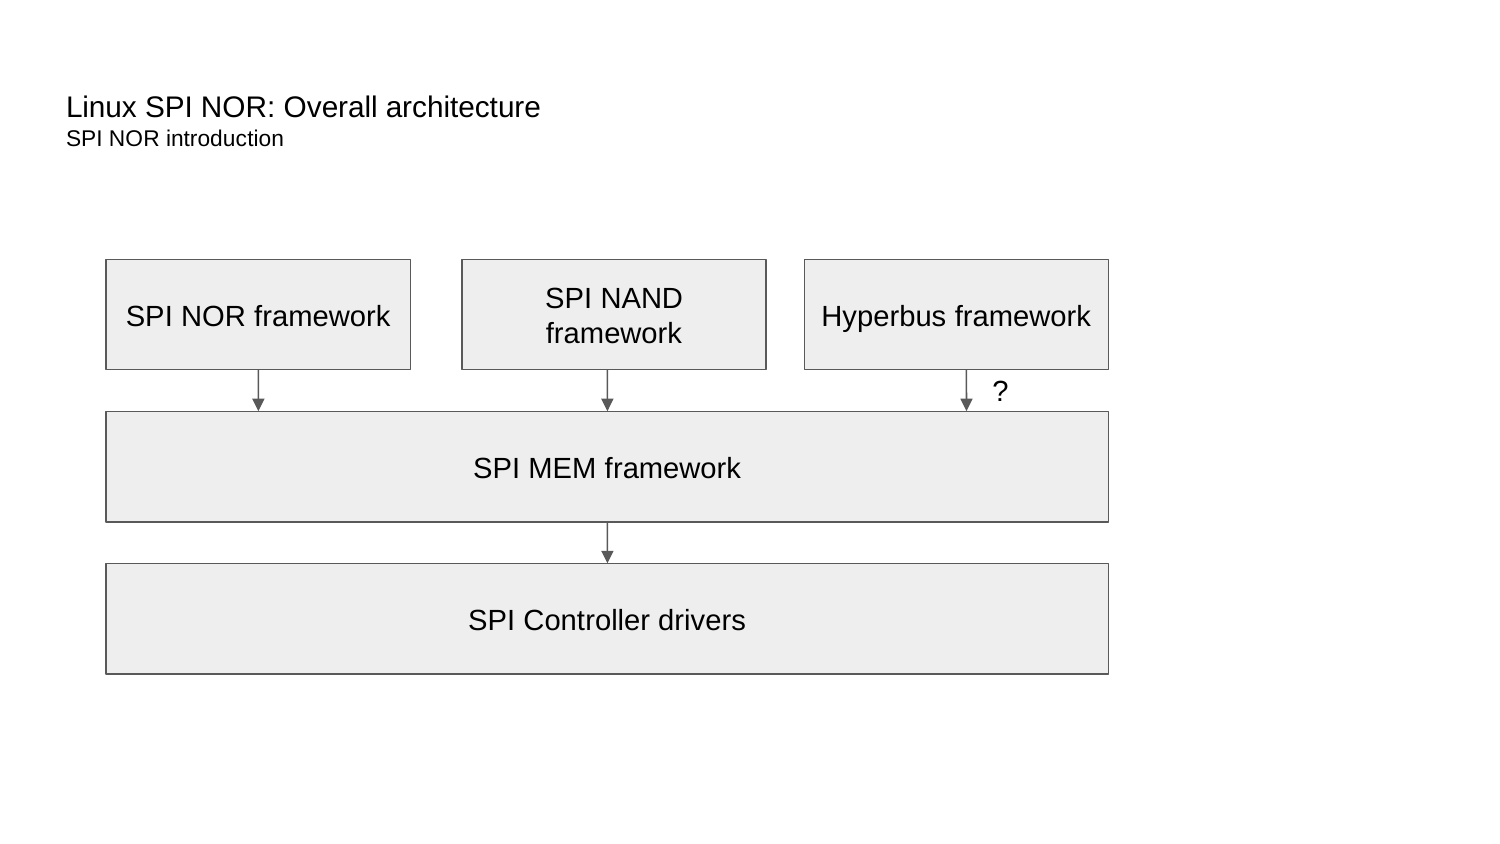

# Linux SPI NOR: Overall architecture SPI NOR introduction
SPI NOR framework
SPI NAND framework
Hyperbus framework
?
SPI MEM framework
SPI Controller drivers